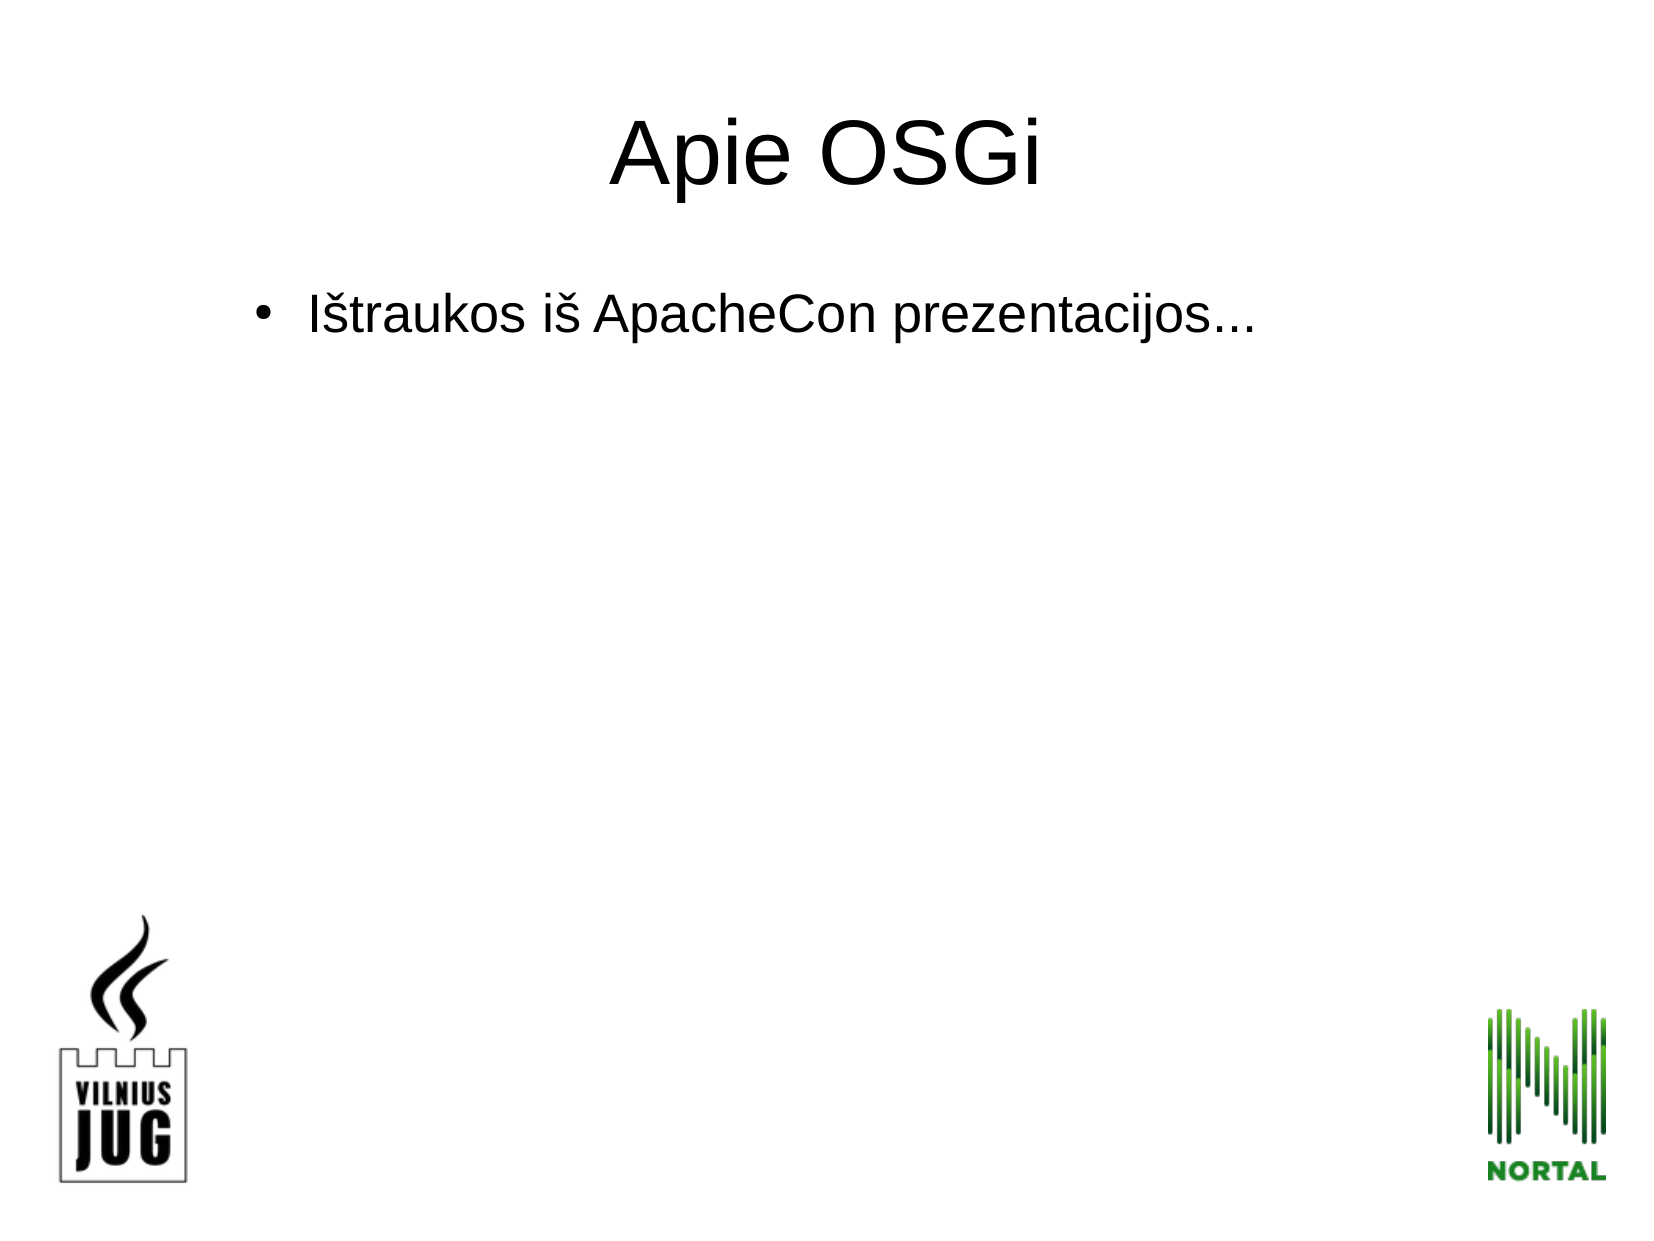

Apie OSGi
# Ištraukos iš ApacheCon prezentacijos...